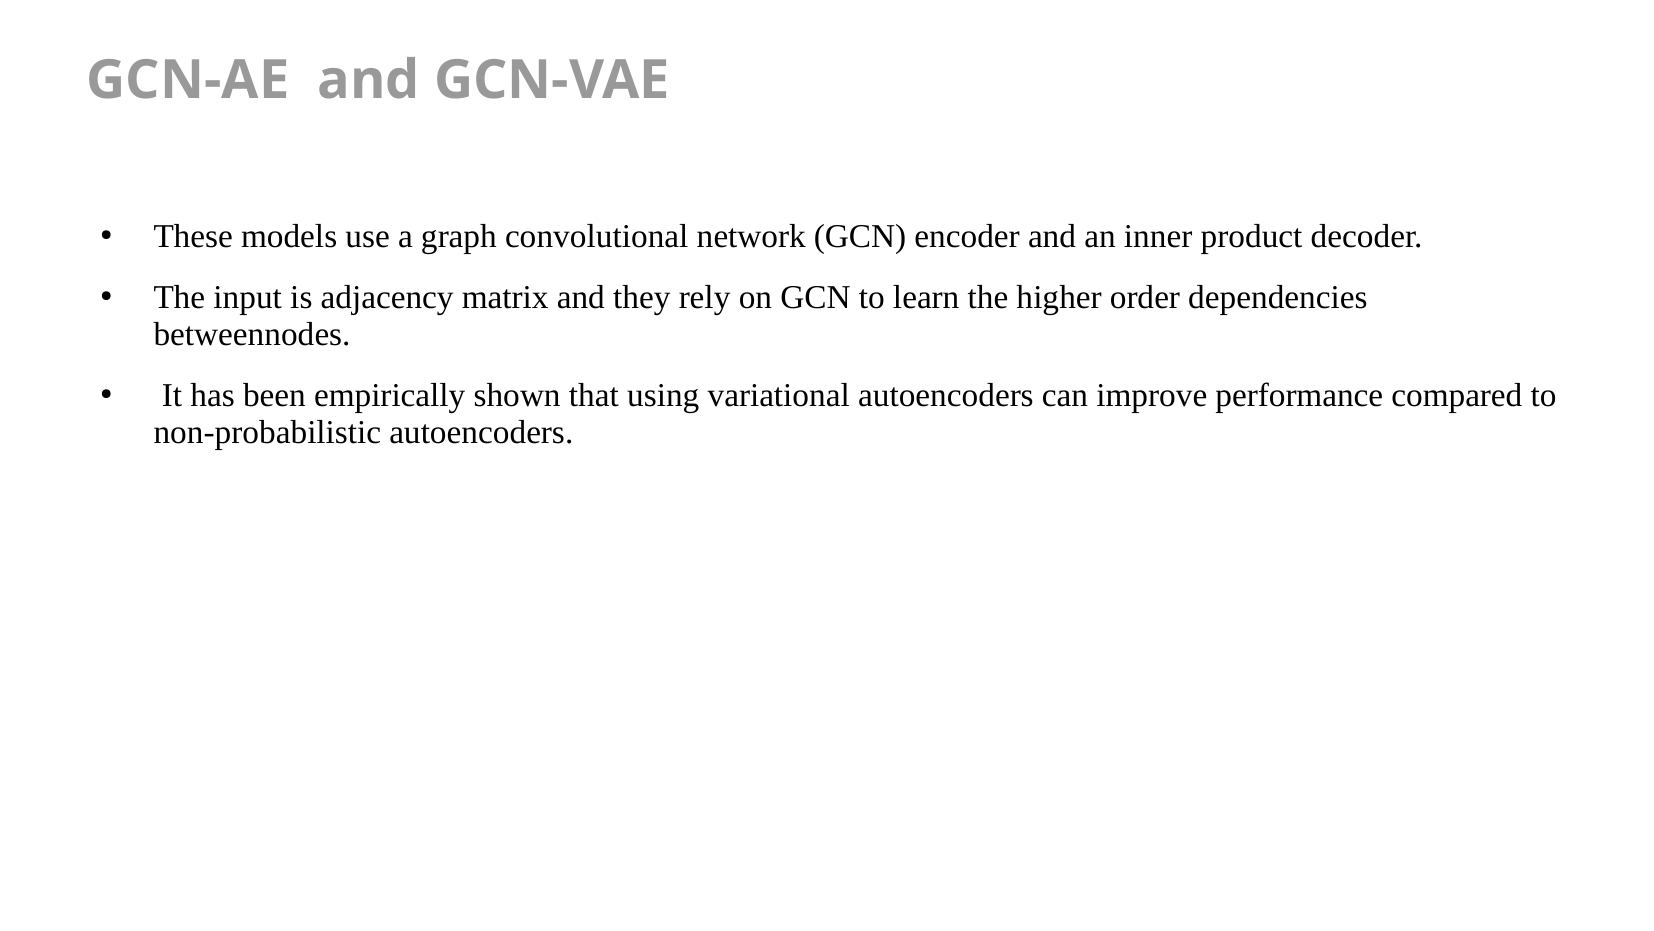

# GCN-AE and GCN-VAE
These models use a graph convolutional network (GCN) encoder and an inner product decoder.
The input is adjacency matrix and they rely on GCN to learn the higher order dependencies betweennodes.
 It has been empirically shown that using variational autoencoders can improve performance compared to non-probabilistic autoencoders.